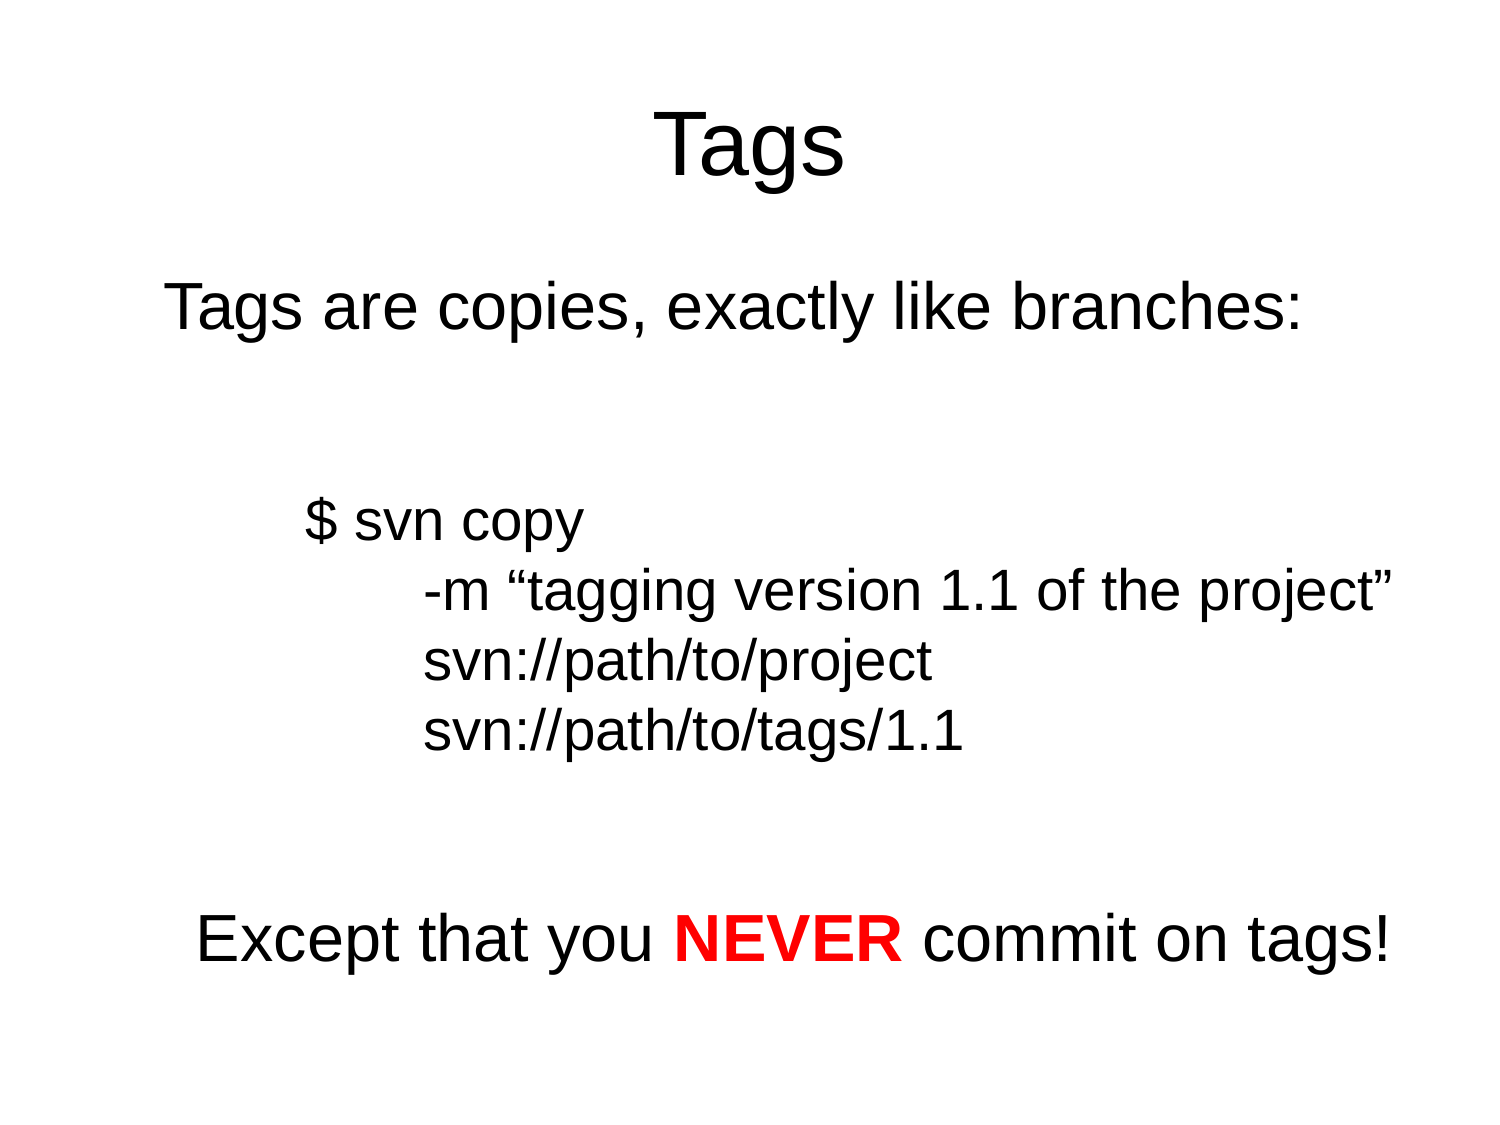

# Tags
Tags are copies, exactly like branches:
$ svn copy
 -m “tagging version 1.1 of the project”
 svn://path/to/project
 svn://path/to/tags/1.1
Except that you NEVER commit on tags!